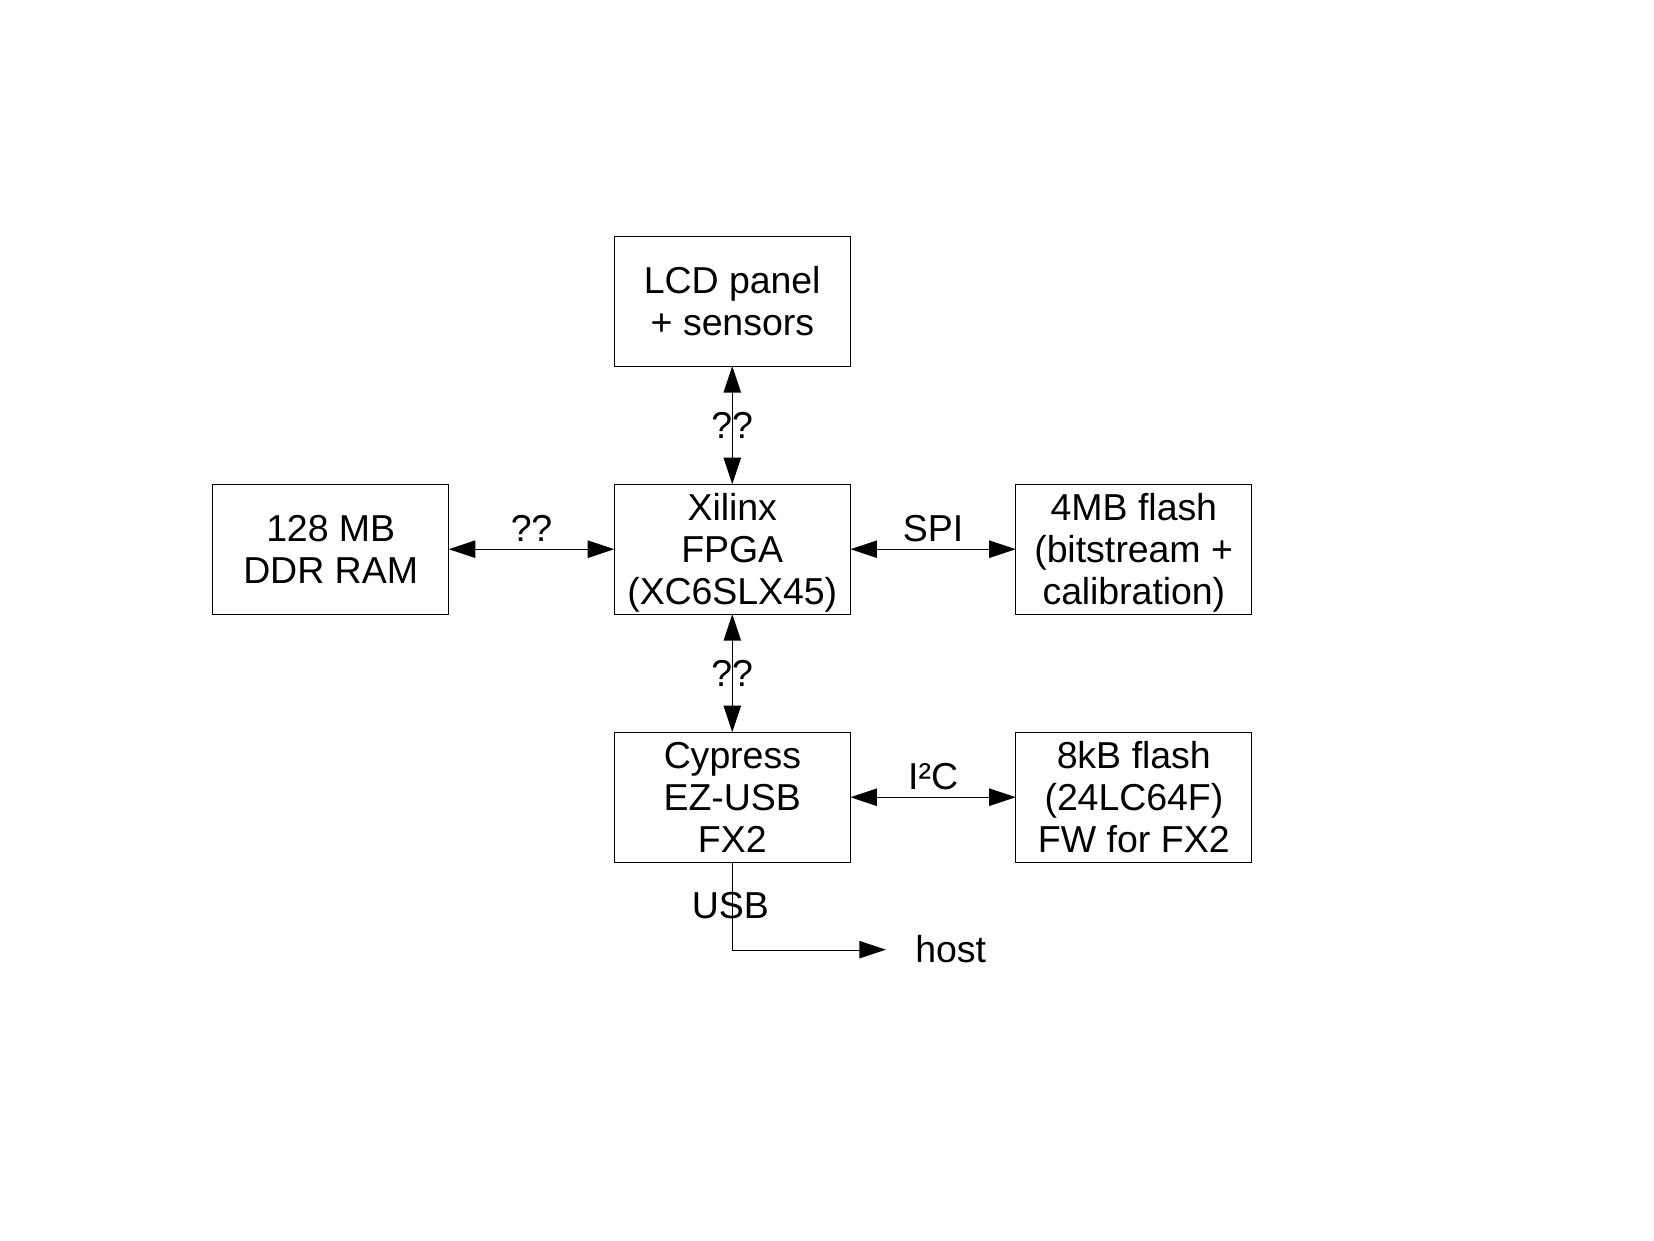

LCD panel
+ sensors
128 MB
DDR RAM
Xilinx
FPGA
(XC6SLX45)
4MB flash
(bitstream +
calibration)
Cypress
EZ-USB
FX2
8kB flash
(24LC64F)
FW for FX2
host